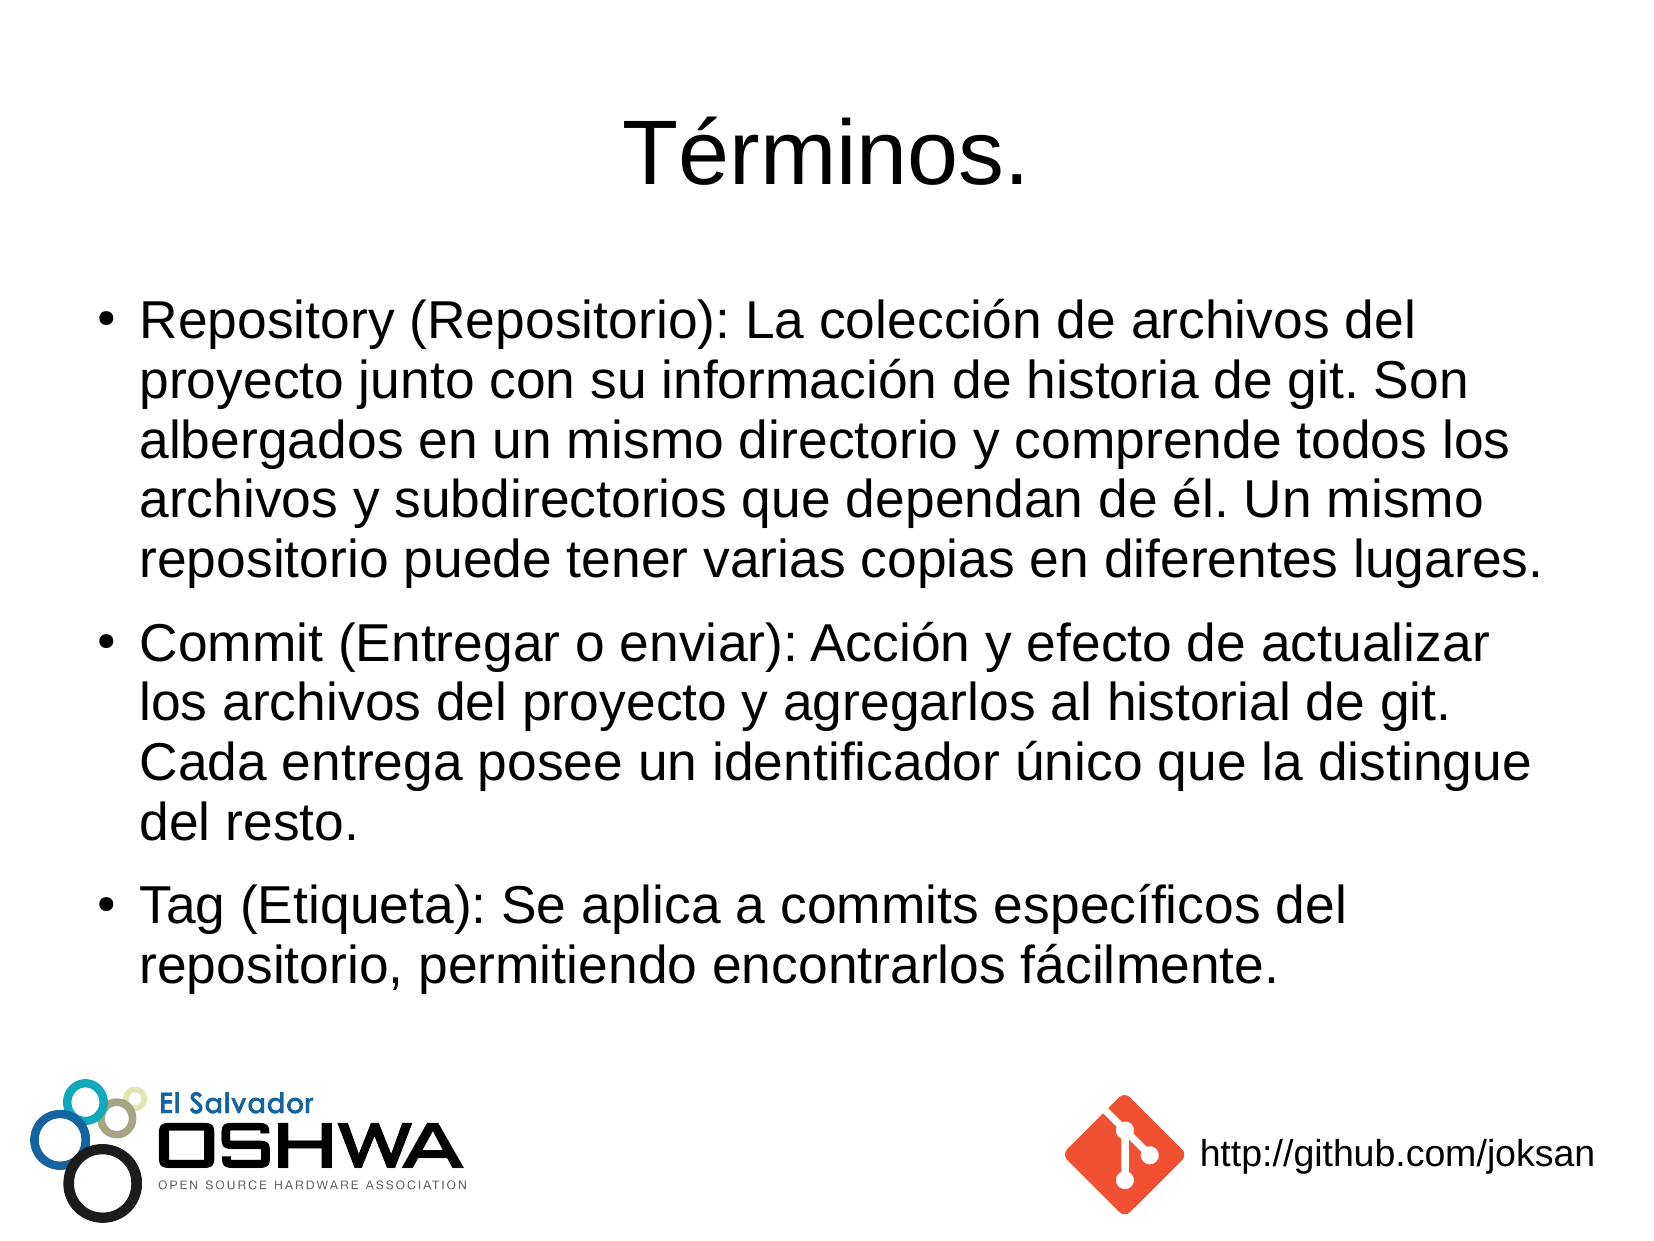

# Términos.
Repository (Repositorio): La colección de archivos del proyecto junto con su información de historia de git. Son albergados en un mismo directorio y comprende todos los archivos y subdirectorios que dependan de él. Un mismo repositorio puede tener varias copias en diferentes lugares.
Commit (Entregar o enviar): Acción y efecto de actualizar los archivos del proyecto y agregarlos al historial de git. Cada entrega posee un identificador único que la distingue del resto.
Tag (Etiqueta): Se aplica a commits específicos del repositorio, permitiendo encontrarlos fácilmente.
http://github.com/joksan